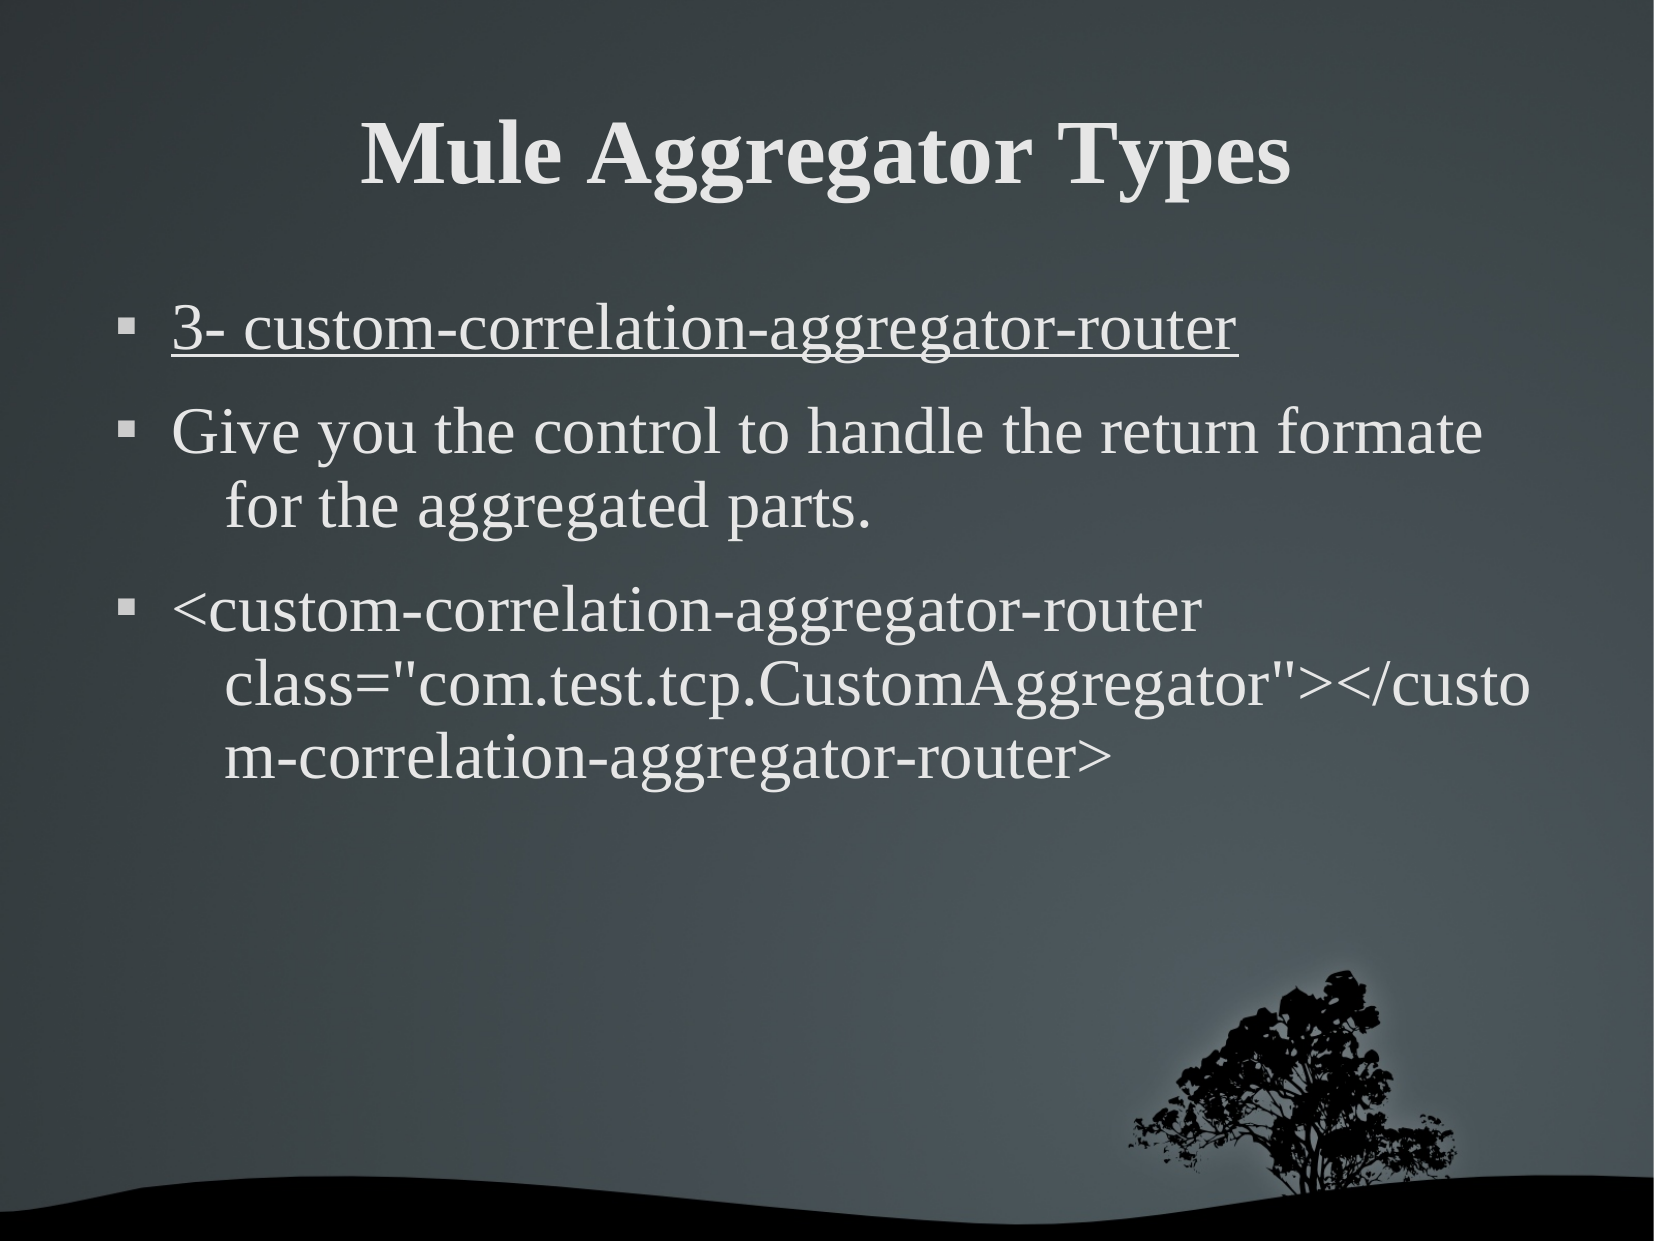

# Mule Aggregator Types
3- custom-correlation-aggregator-router
Give you the control to handle the return formate for the aggregated parts.
<custom-correlation-aggregator-router class="com.test.tcp.CustomAggregator"></custom-correlation-aggregator-router>